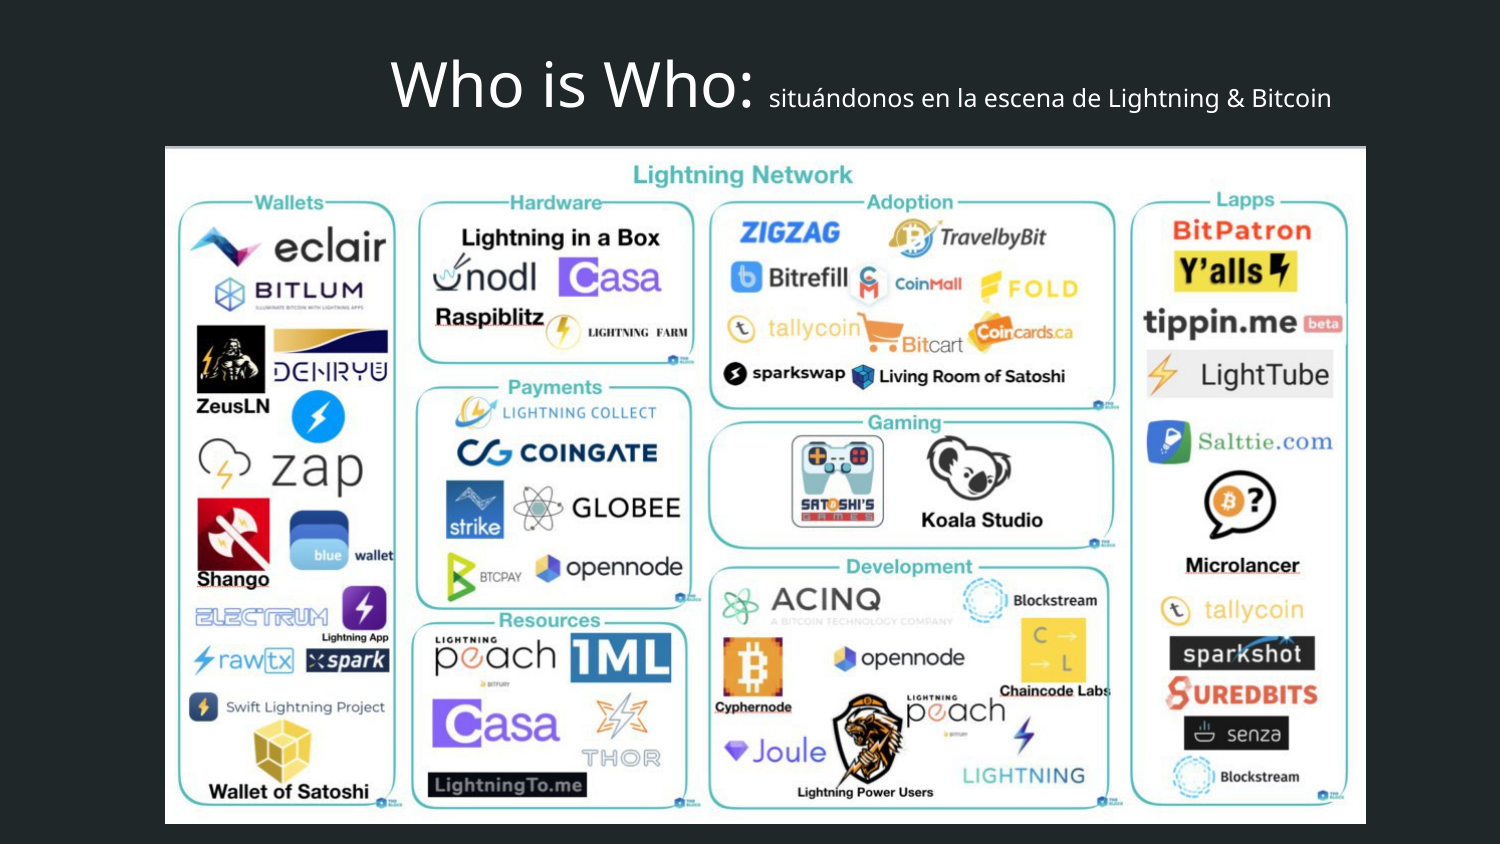

Who is Who: situándonos en la escena de Lightning & Bitcoin